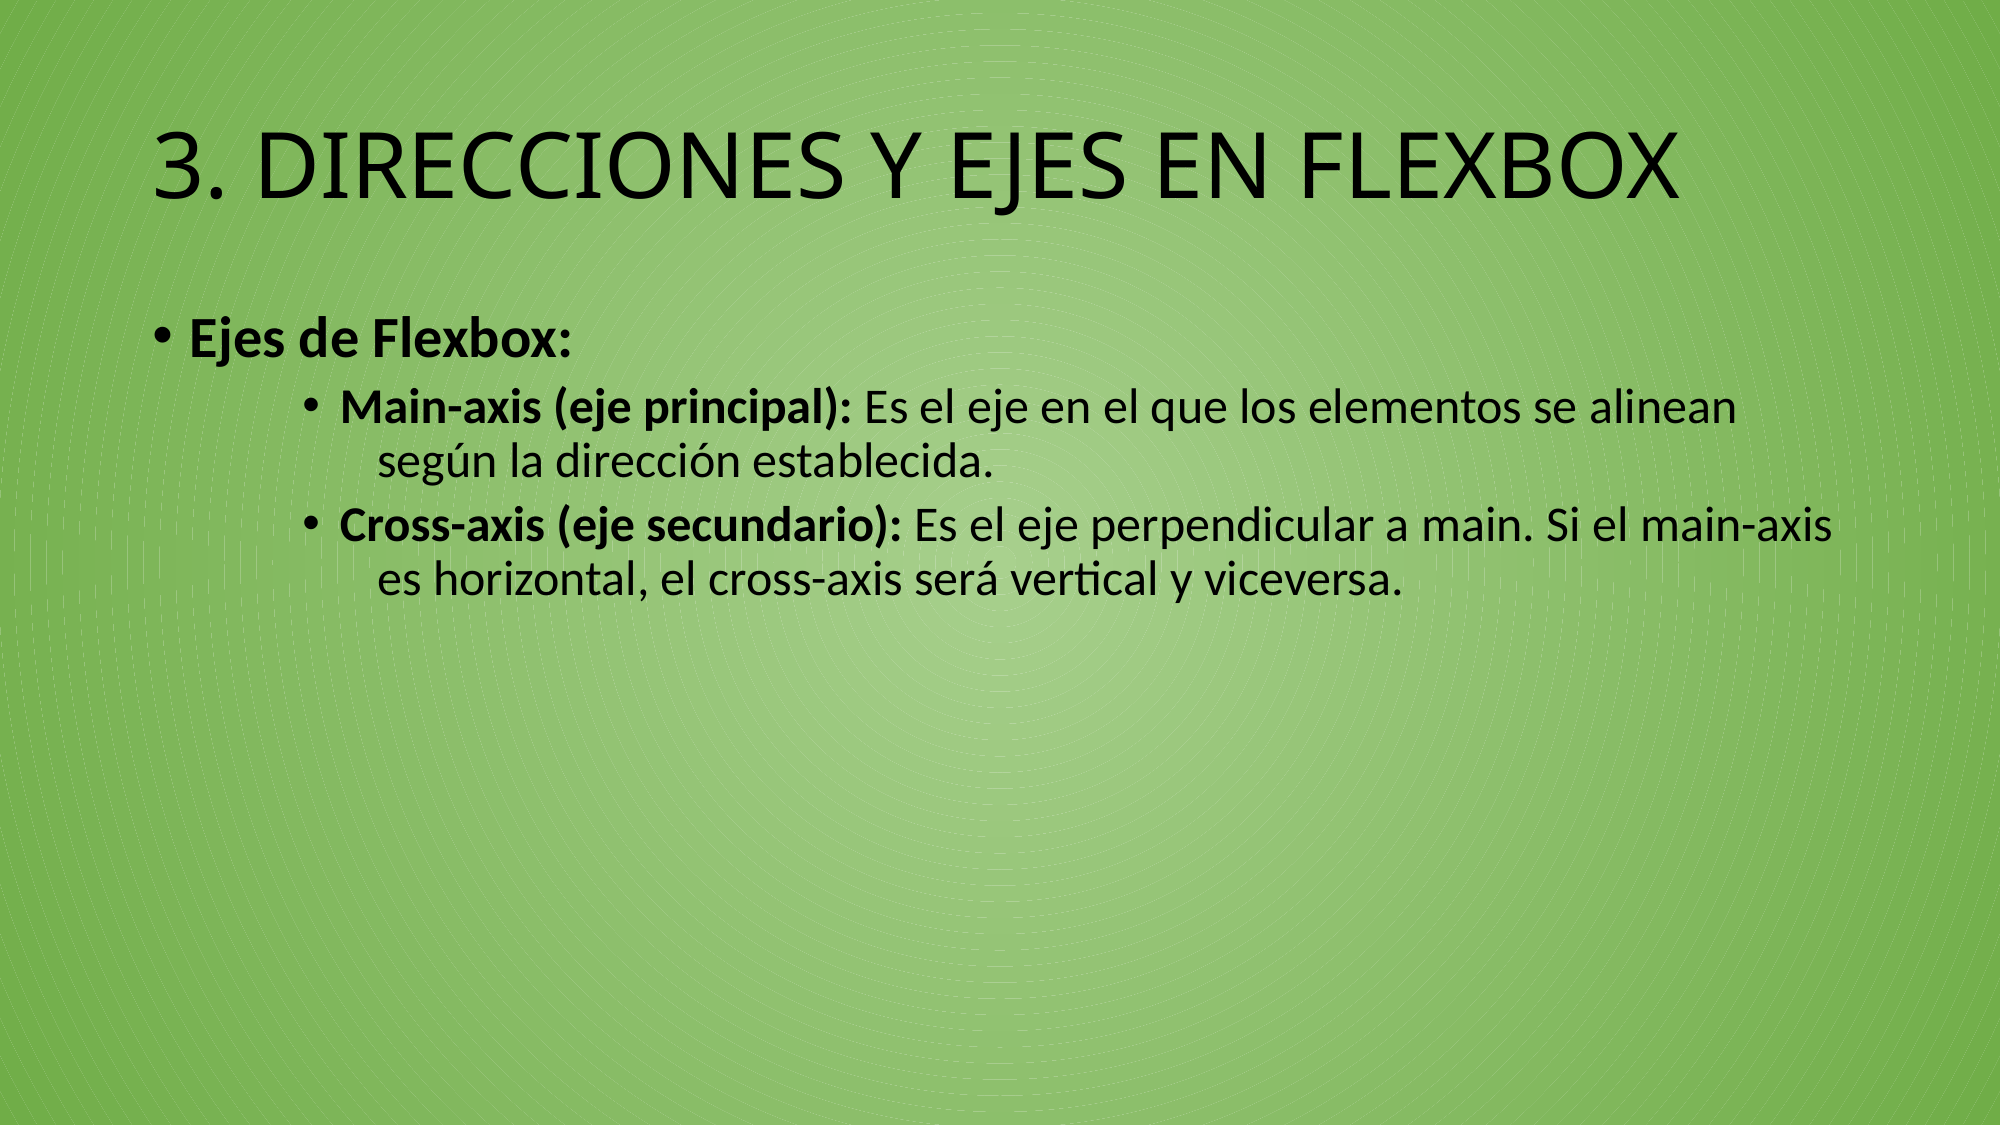

# 3. DIRECCIONES Y EJES EN FLEXBOX
Ejes de Flexbox:
Main-axis (eje principal): Es el eje en el que los elementos se alinean según la dirección establecida.
Cross-axis (eje secundario): Es el eje perpendicular a main. Si el main-axis es horizontal, el cross-axis será vertical y viceversa.